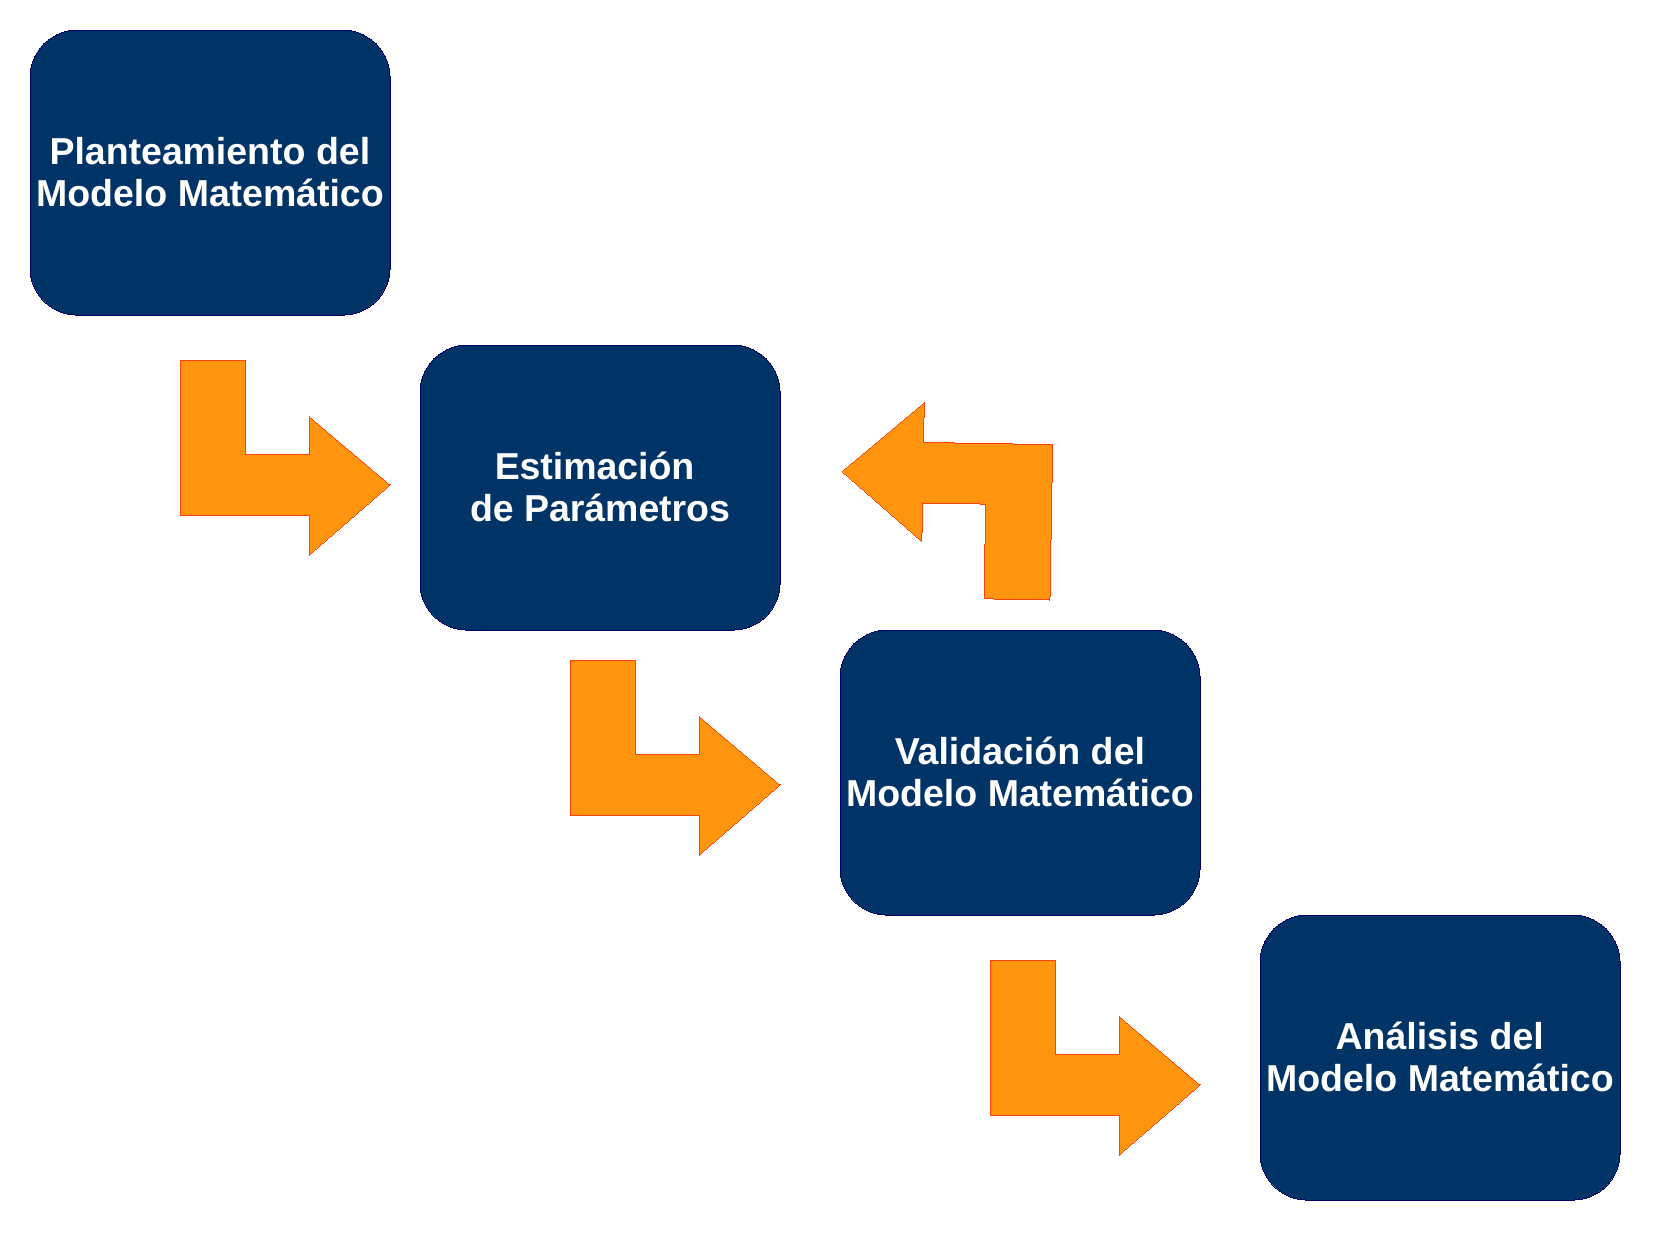

Planteamiento del
Modelo Matemático
Estimación
de Parámetros
Validación del
Modelo Matemático
Análisis del
Modelo Matemático